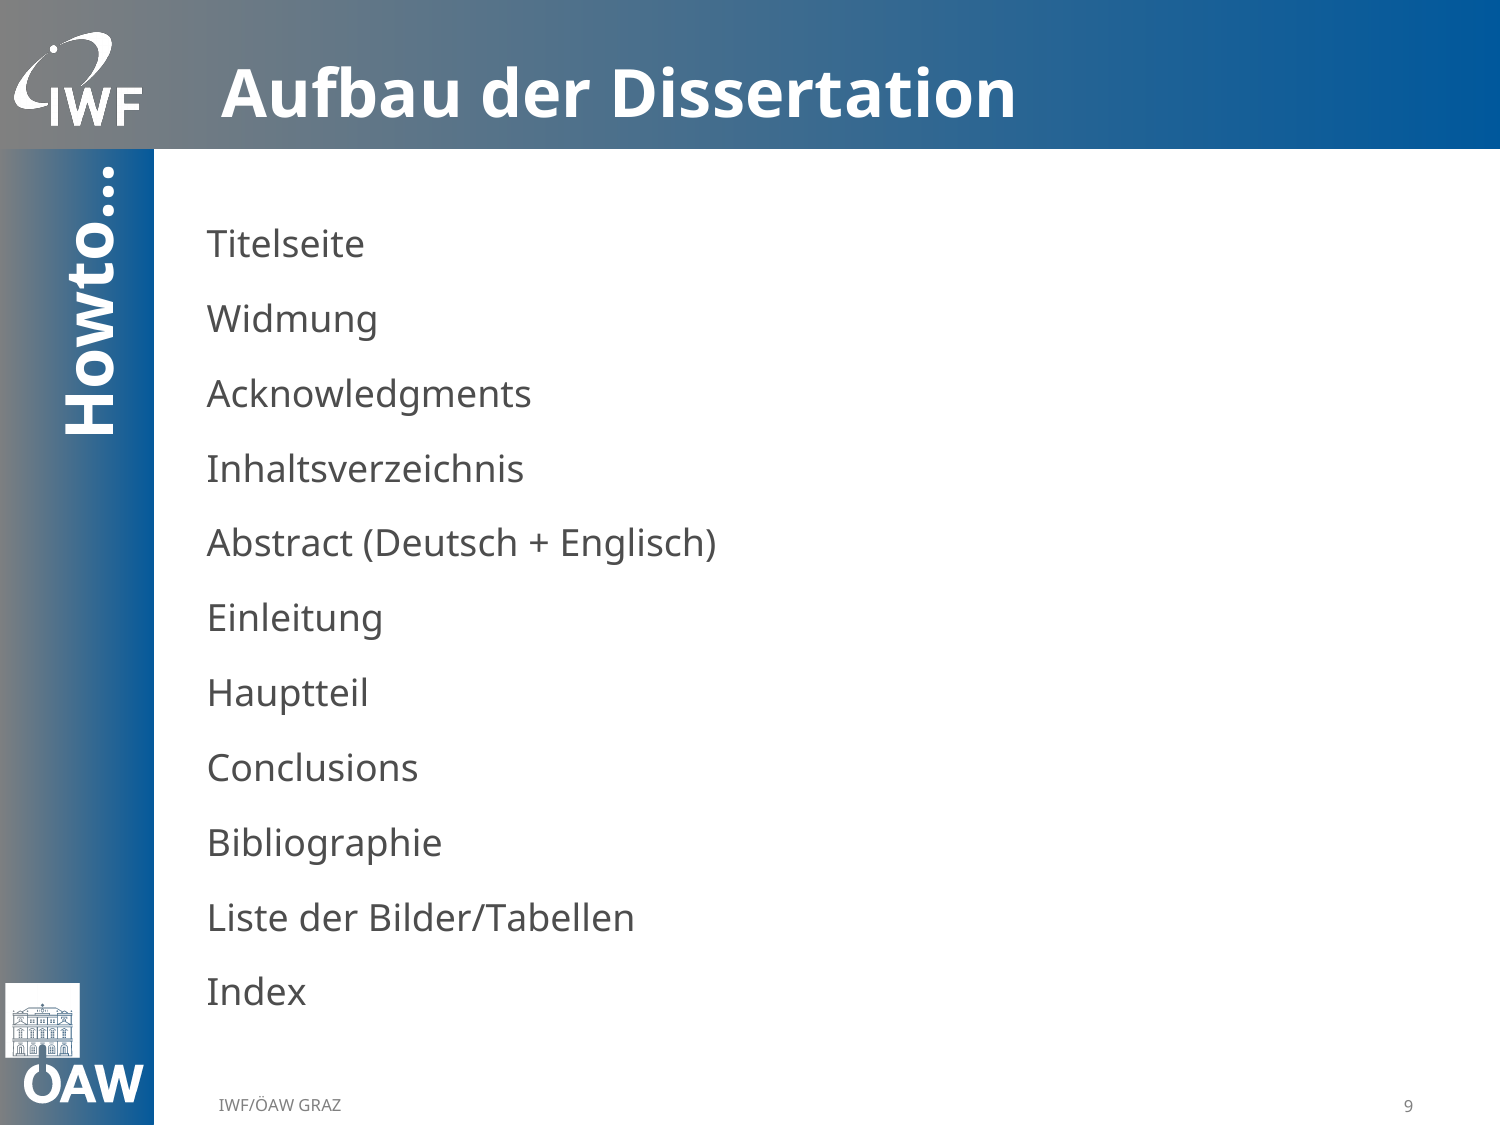

# Aufbau der Dissertation
Titelseite
Widmung
Acknowledgments
Inhaltsverzeichnis
Abstract (Deutsch + Englisch)
Einleitung
Hauptteil
Conclusions
Bibliographie
Liste der Bilder/Tabellen
Index
Howto...
IWF/ÖAW GRAZ
9